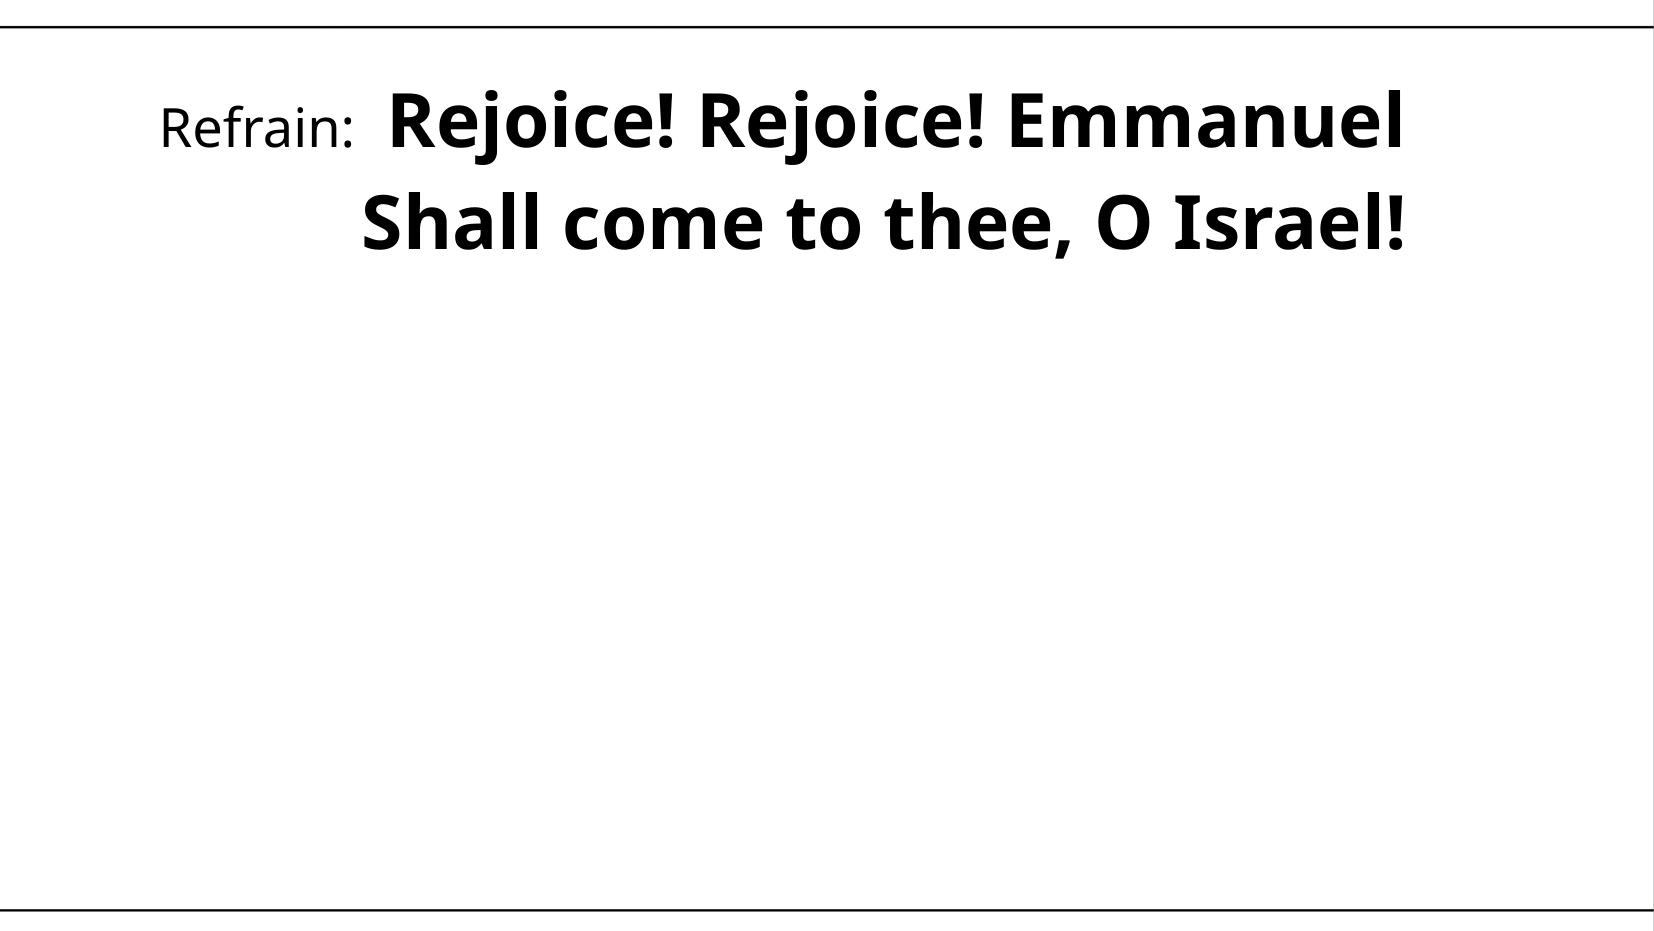

Refrain: Rejoice! Rejoice! Emmanuel
 Shall come to thee, O Israel!